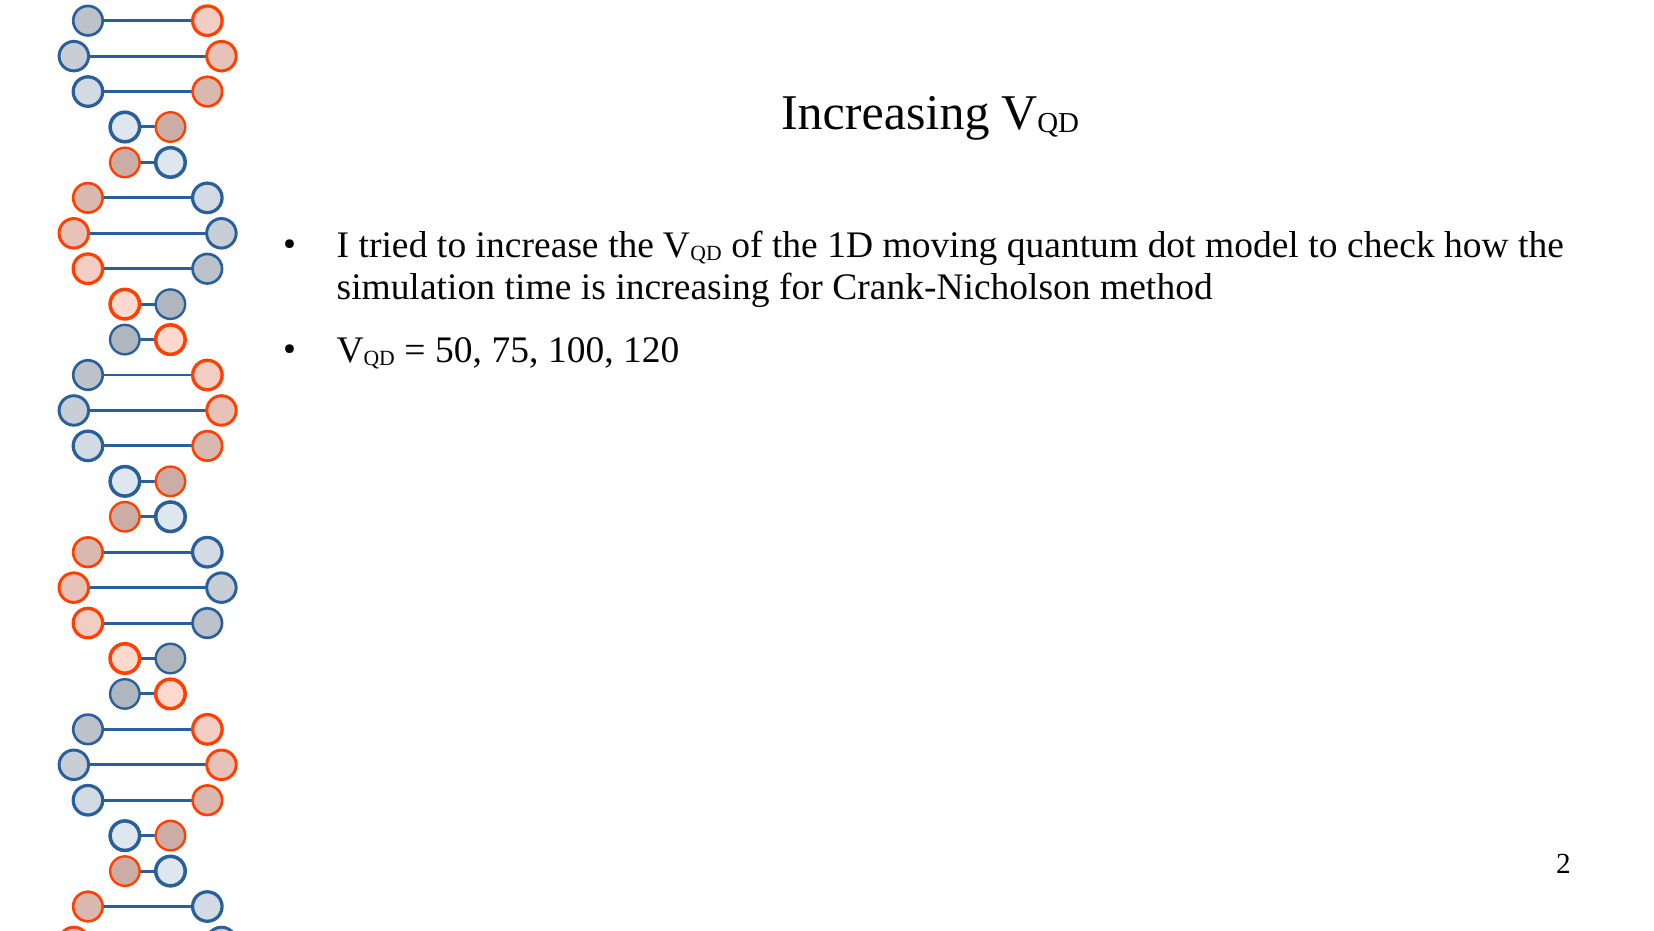

# Increasing VQD
I tried to increase the VQD of the 1D moving quantum dot model to check how the simulation time is increasing for Crank-Nicholson method
VQD = 50, 75, 100, 120
2